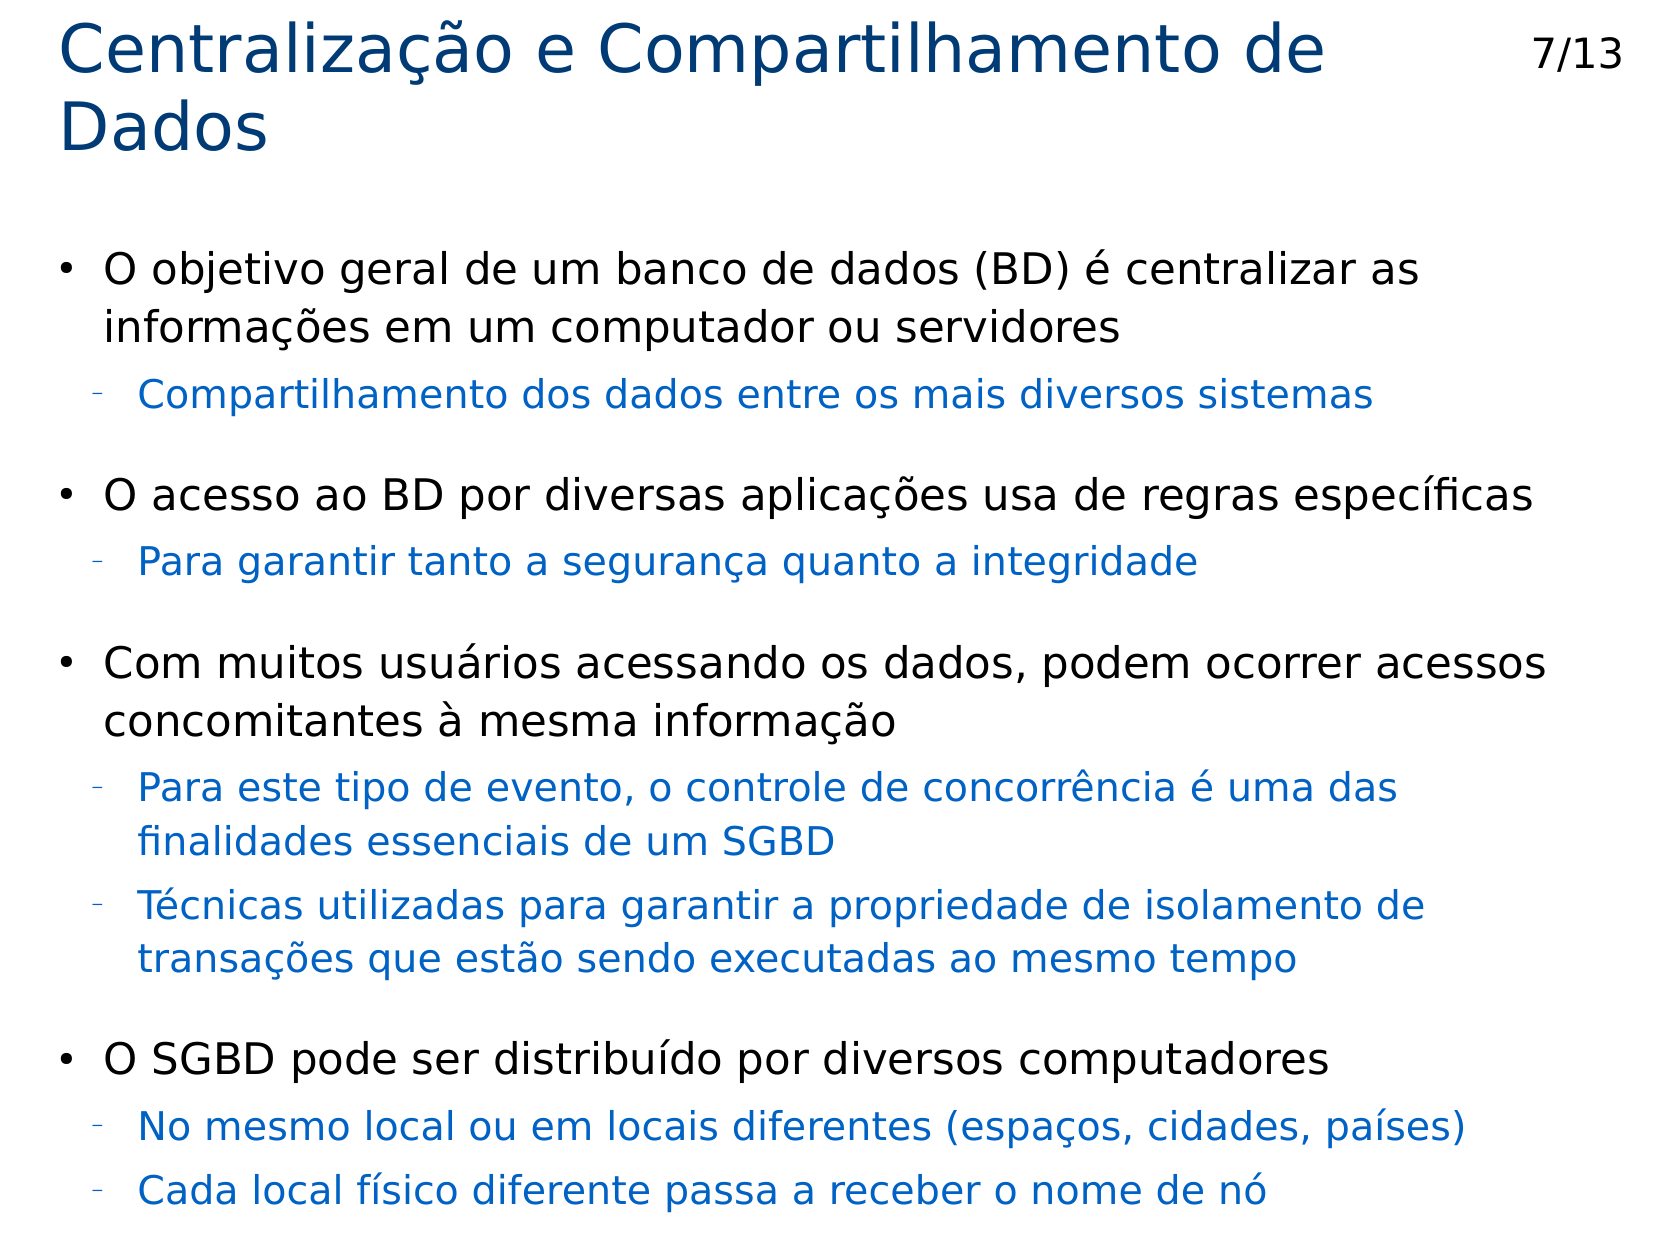

# Centralização e Compartilhamento de Dados
7
O objetivo geral de um banco de dados (BD) é centralizar as informações em um computador ou servidores
Compartilhamento dos dados entre os mais diversos sistemas
O acesso ao BD por diversas aplicações usa de regras específicas
Para garantir tanto a segurança quanto a integridade
Com muitos usuários acessando os dados, podem ocorrer acessos concomitantes à mesma informação
Para este tipo de evento, o controle de concorrência é uma das finalidades essenciais de um SGBD
Técnicas utilizadas para garantir a propriedade de isolamento de transações que estão sendo executadas ao mesmo tempo
O SGBD pode ser distribuído por diversos computadores
No mesmo local ou em locais diferentes (espaços, cidades, países)
Cada local físico diferente passa a receber o nome de nó